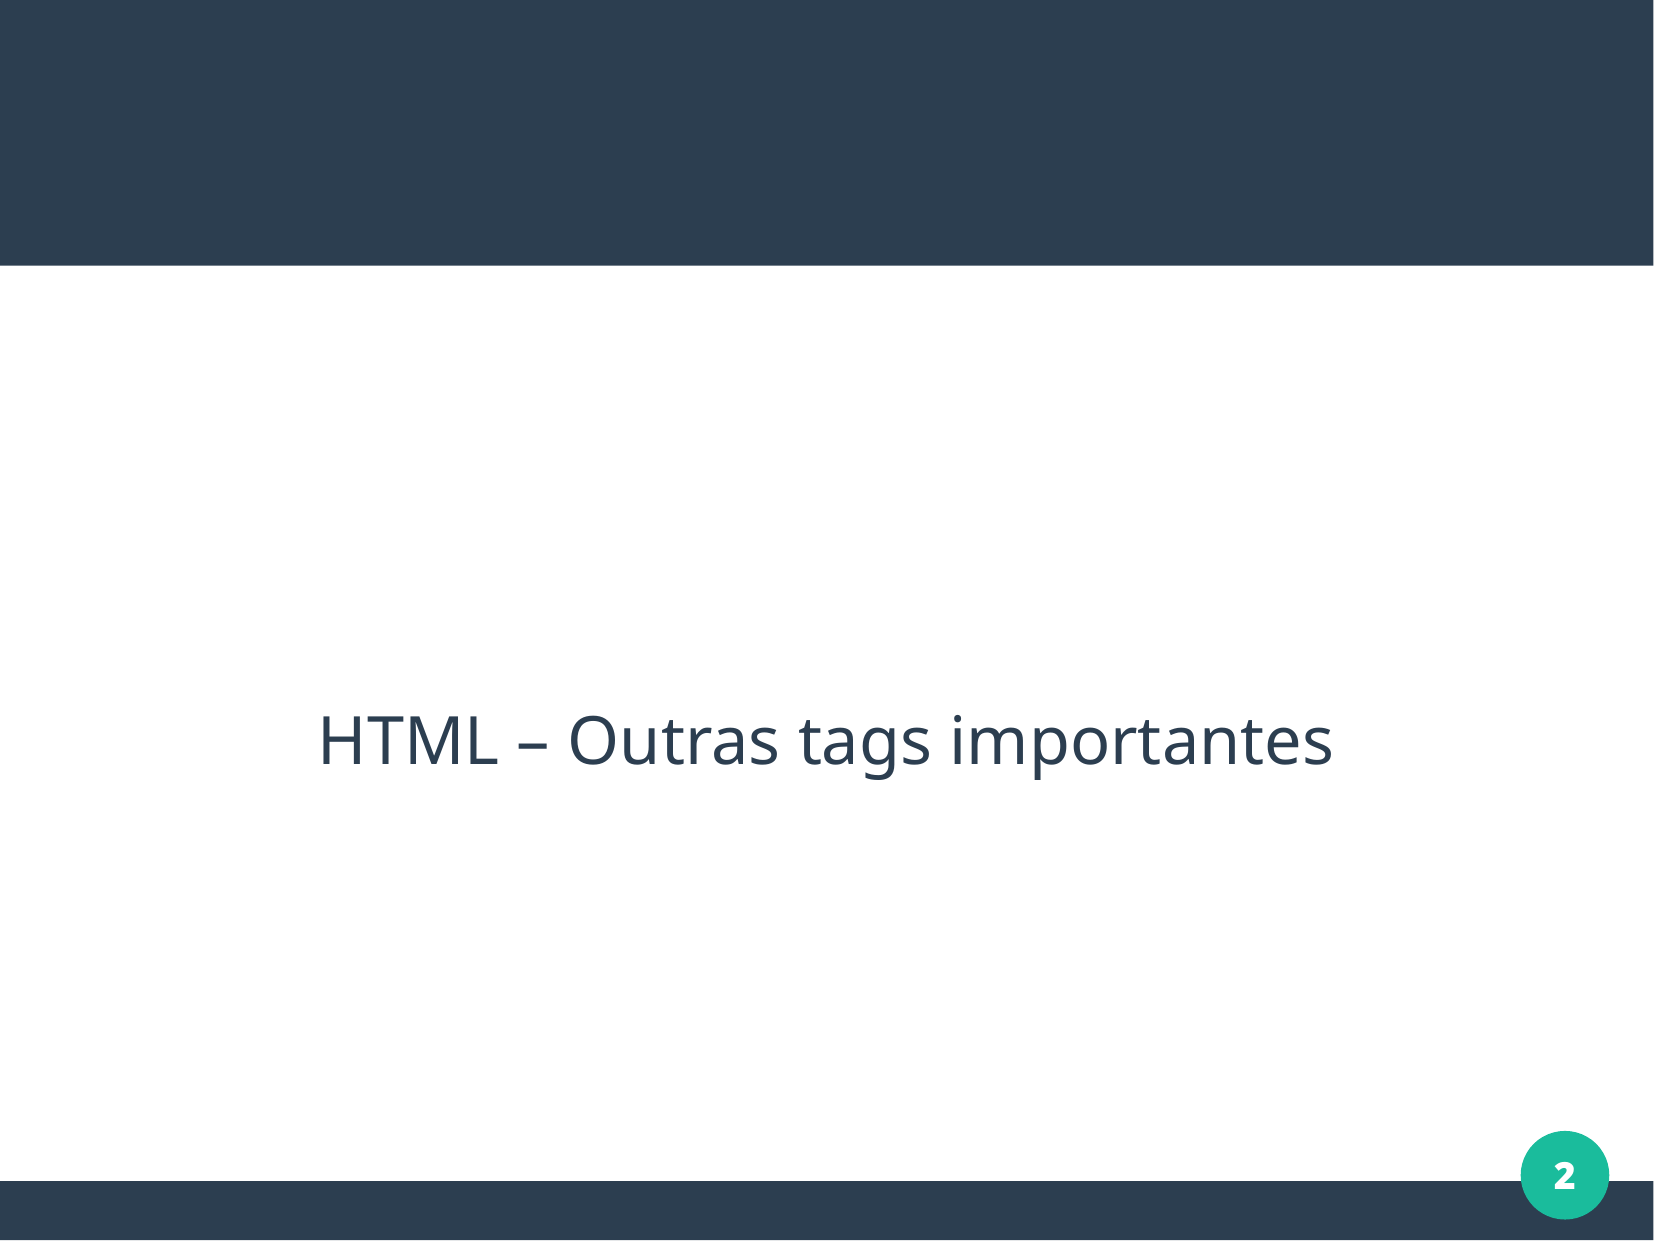

#
HTML – Outras tags importantes
2